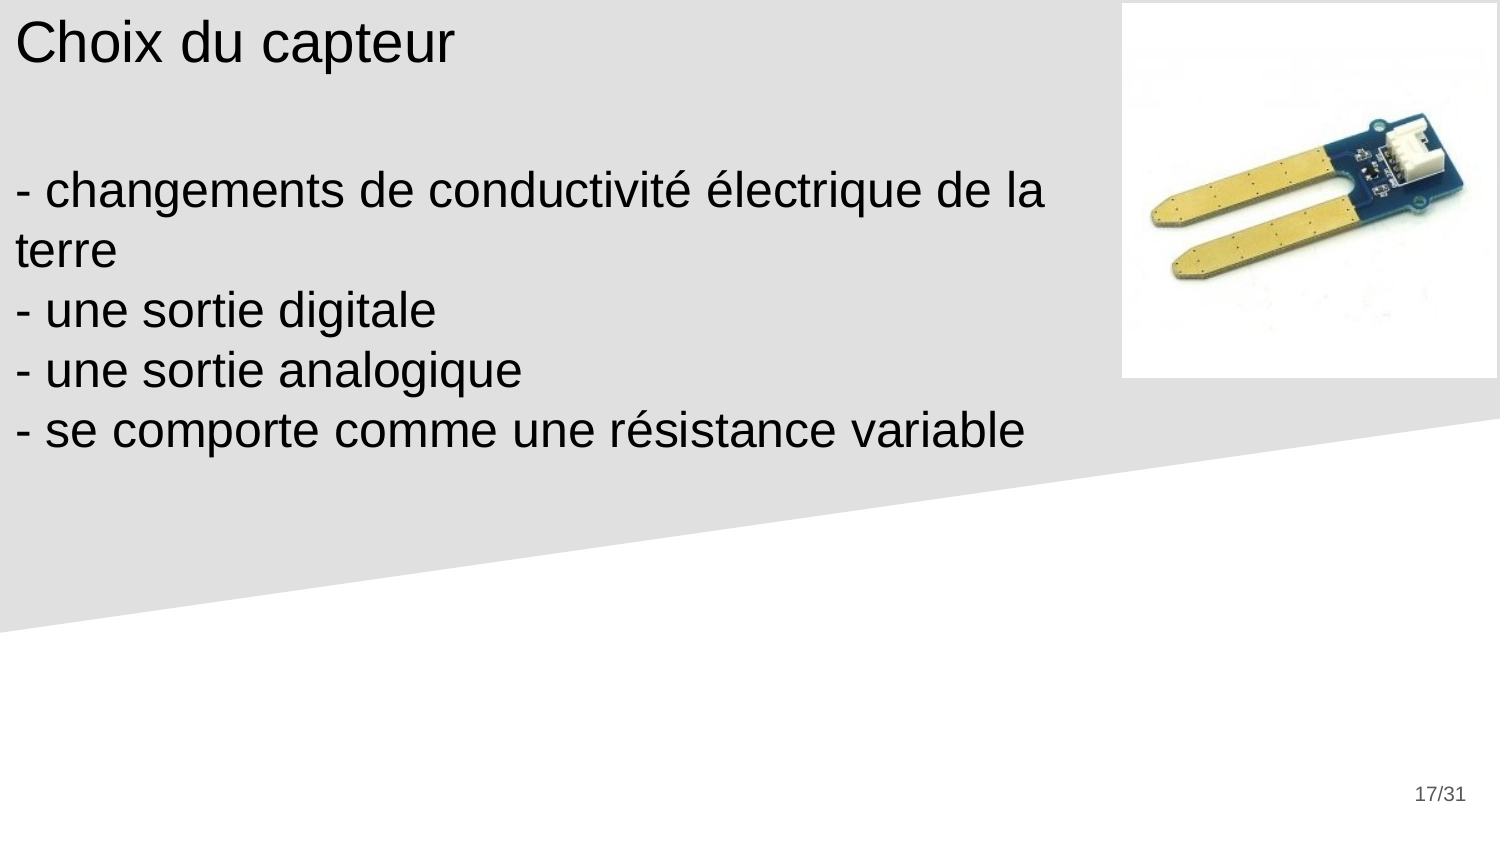

# Choix du capteur
- changements de conductivité électrique de la
terre
- une sortie digitale
- une sortie analogique
- se comporte comme une résistance variable